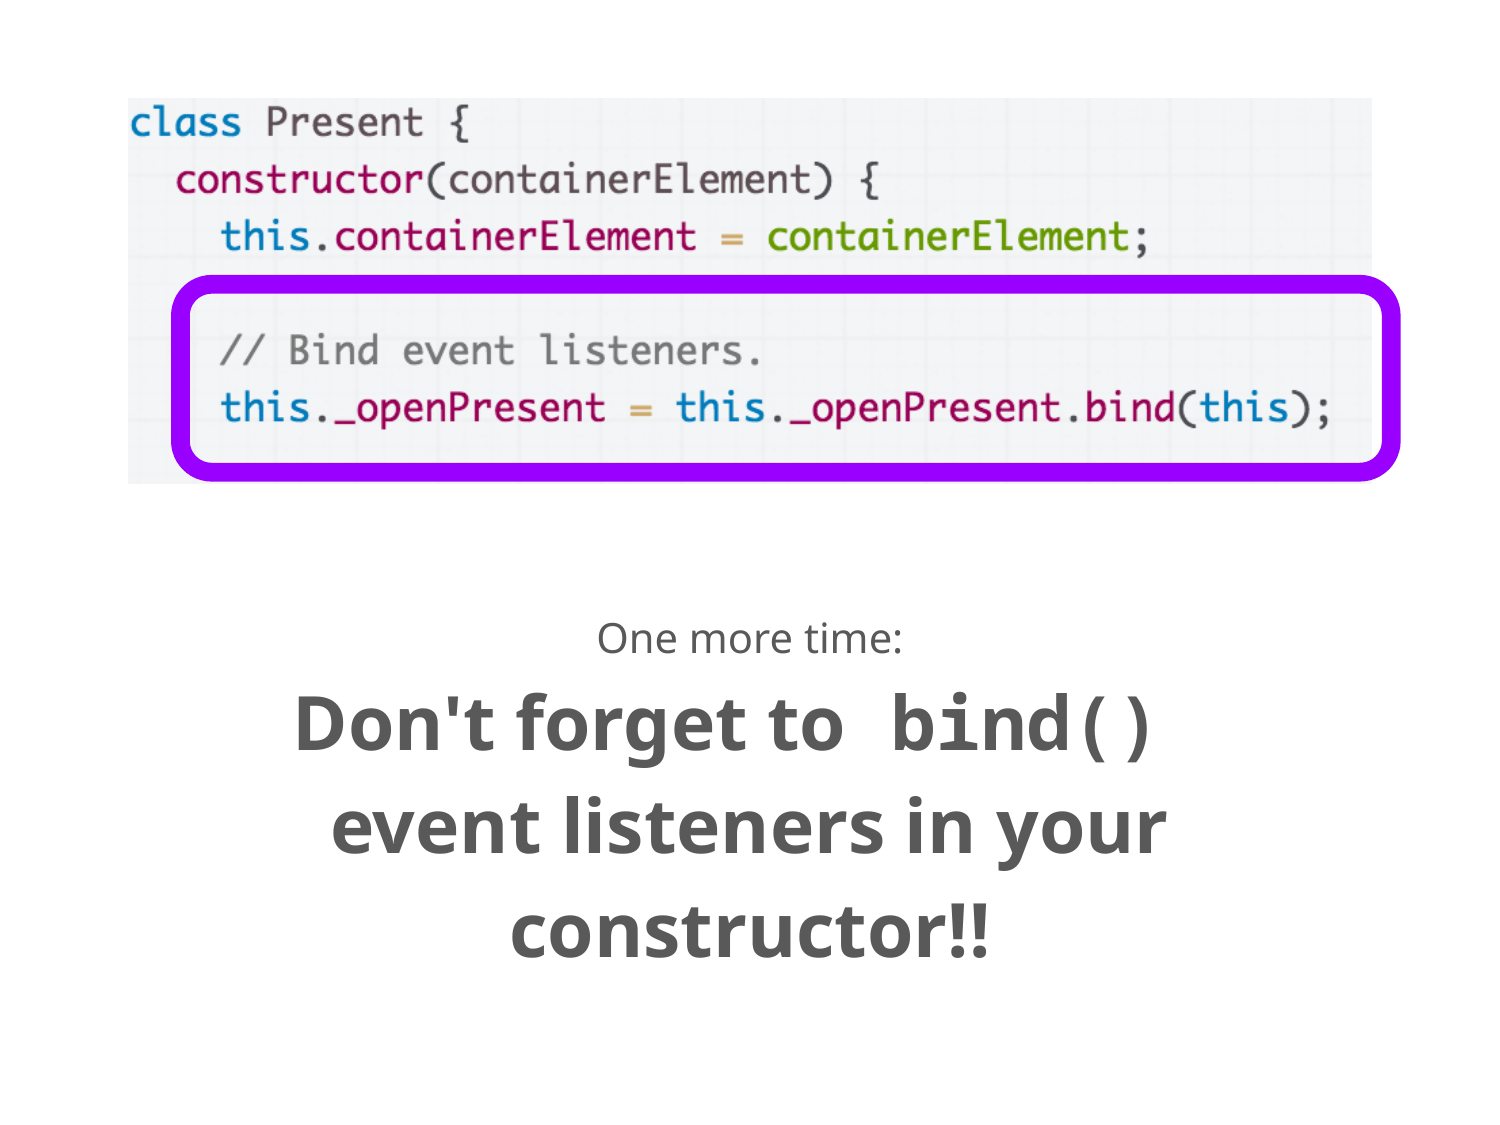

# One more time:
Don't forget to bind()
event listeners in your constructor!!